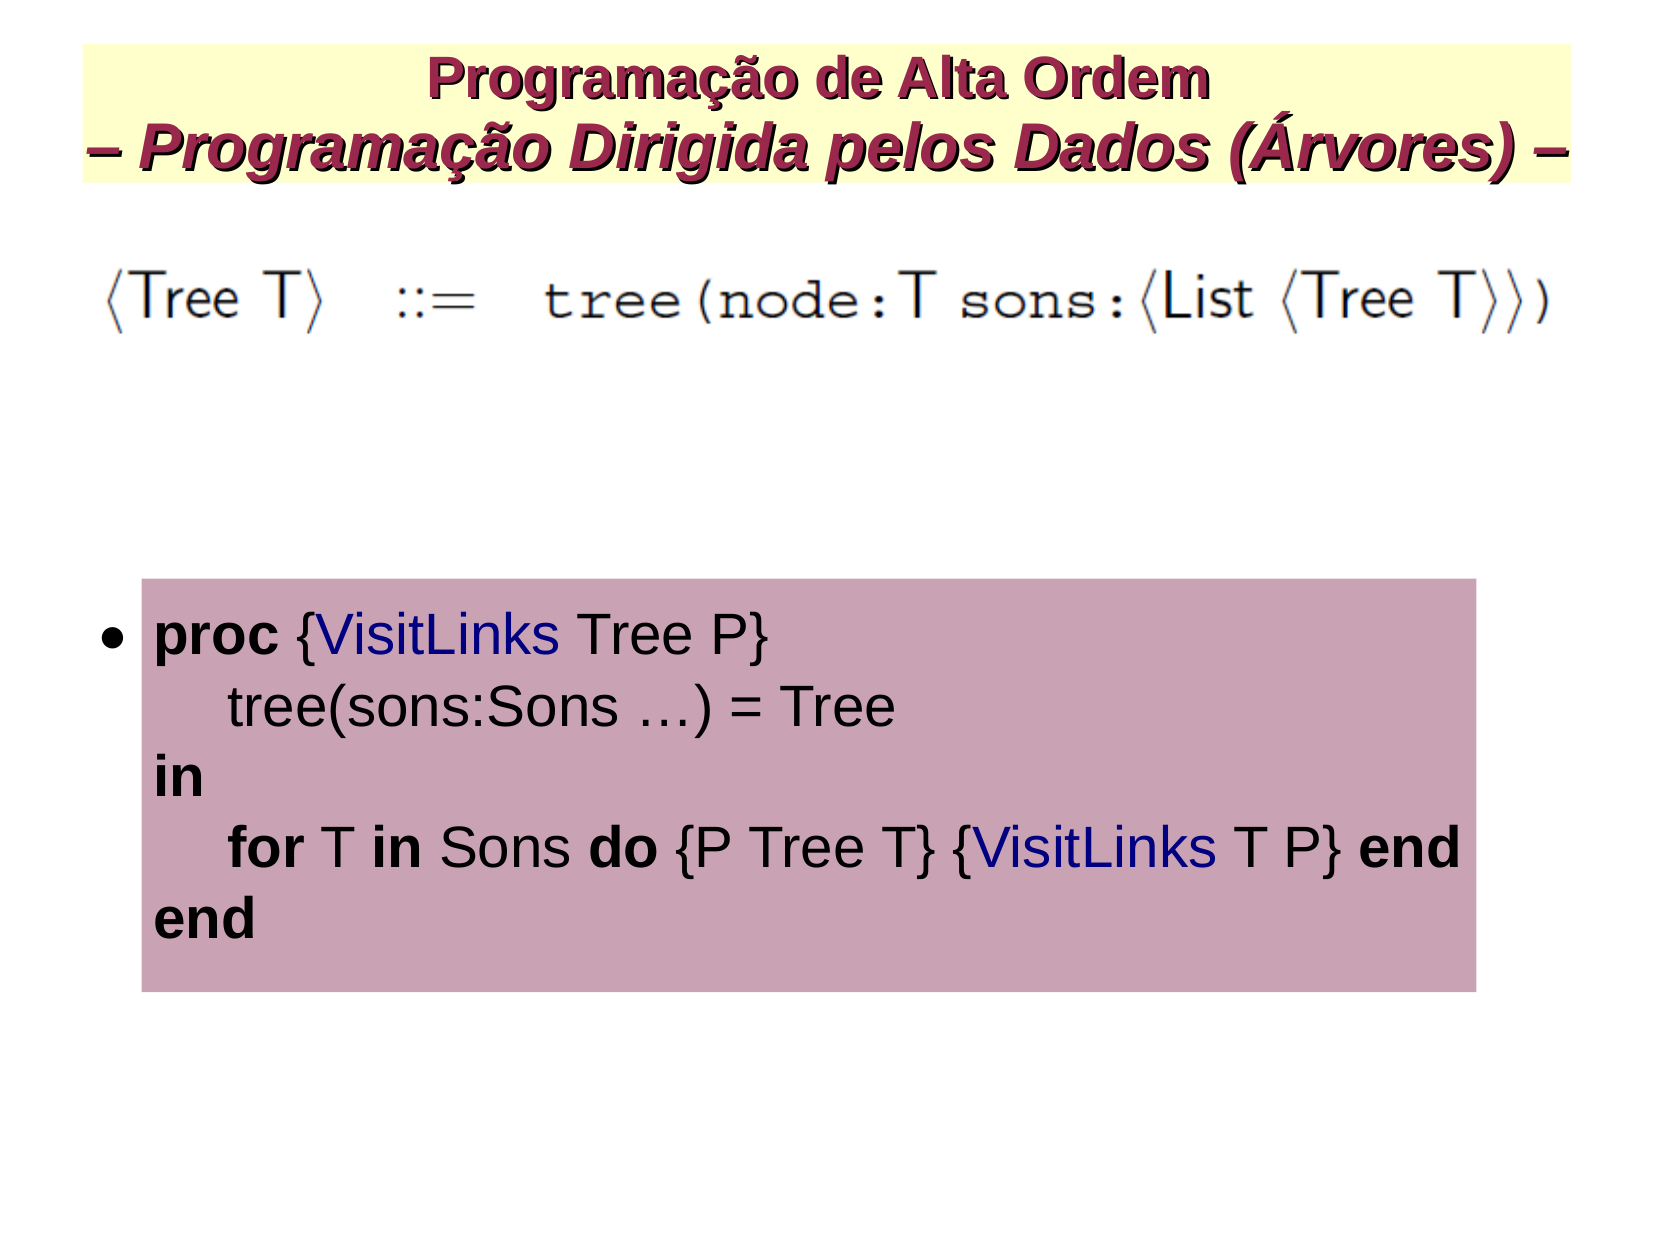

# Programação de Alta Ordem – Programação Dirigida pelos Dados (Árvores) –
proc {VisitLinks Tree P}
	tree(sons:Sons …) = Tree
in
	for T in Sons do {P Tree T} {VisitLinks T P} end
end